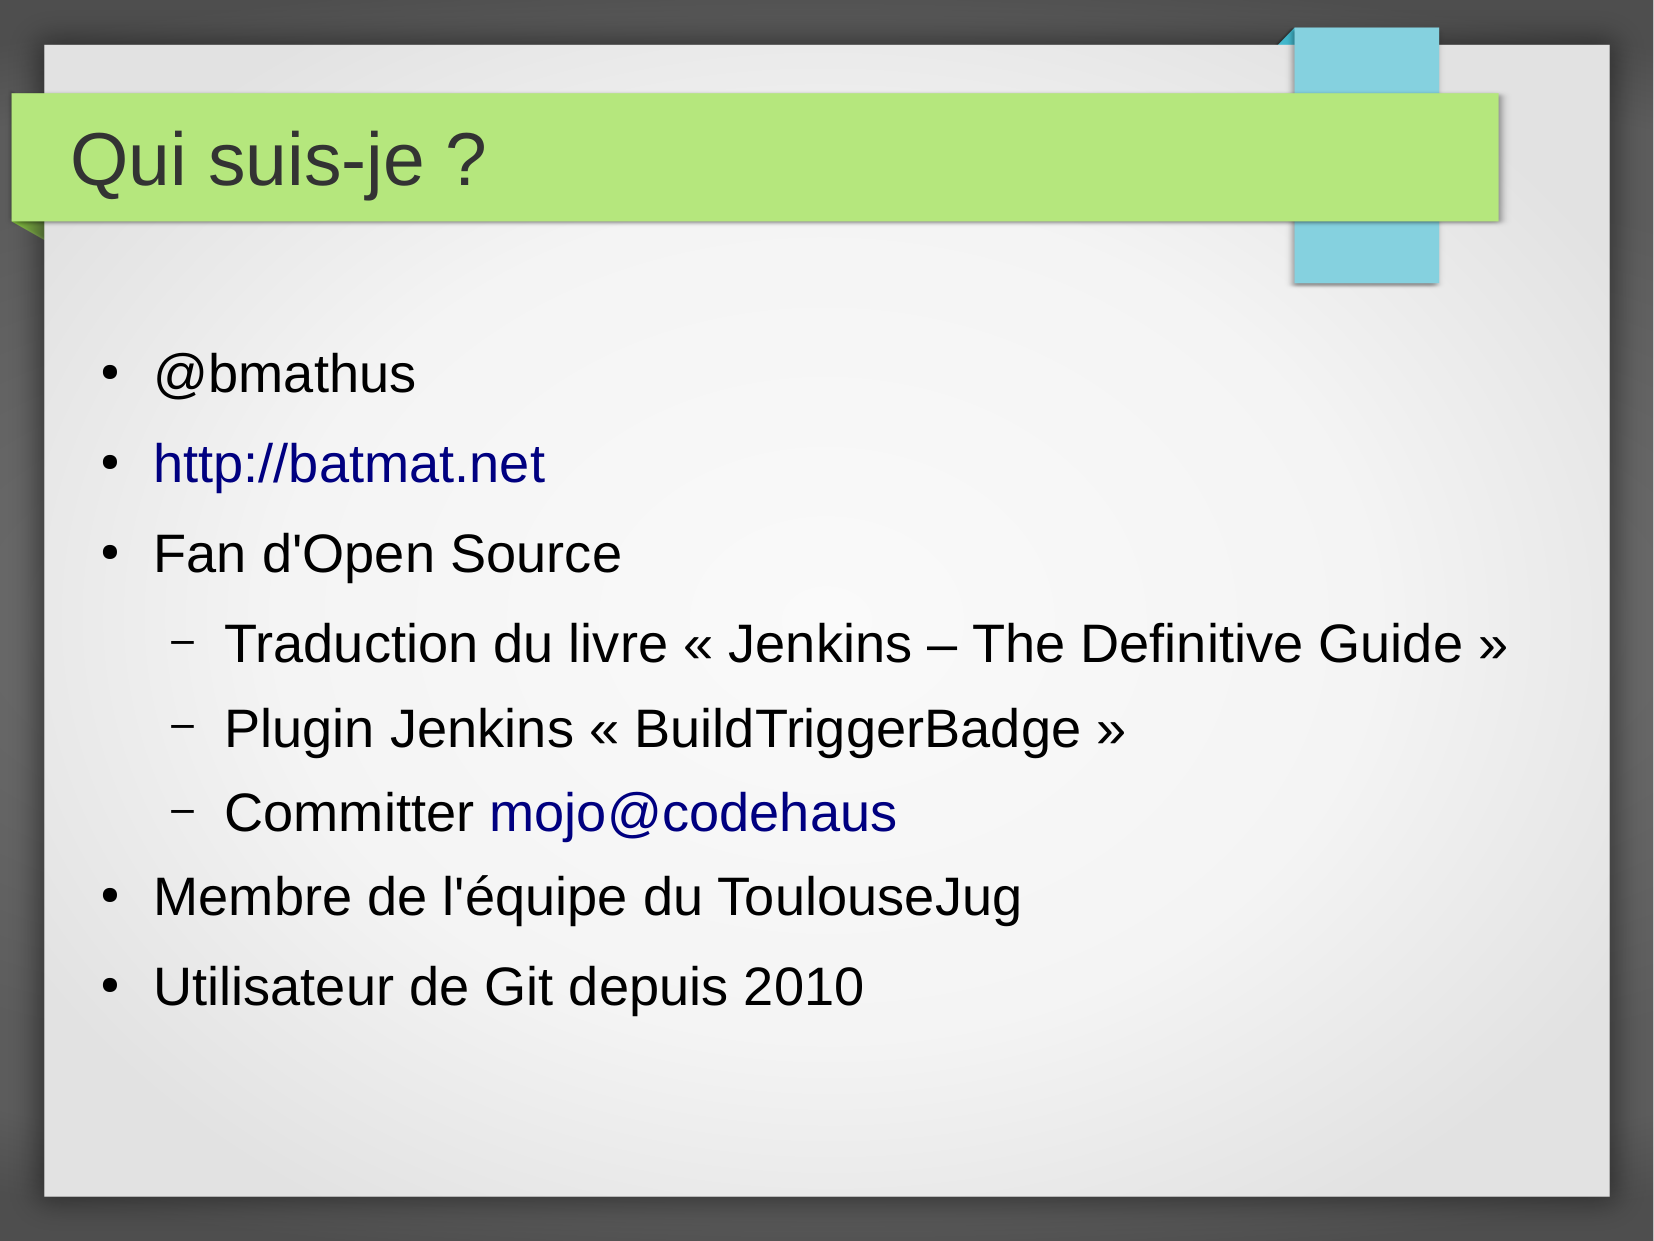

# Qui suis-je ?
@bmathus
http://batmat.net
Fan d'Open Source
Traduction du livre « Jenkins – The Definitive Guide »
Plugin Jenkins « BuildTriggerBadge »
Committer mojo@codehaus
Membre de l'équipe du ToulouseJug
Utilisateur de Git depuis 2010